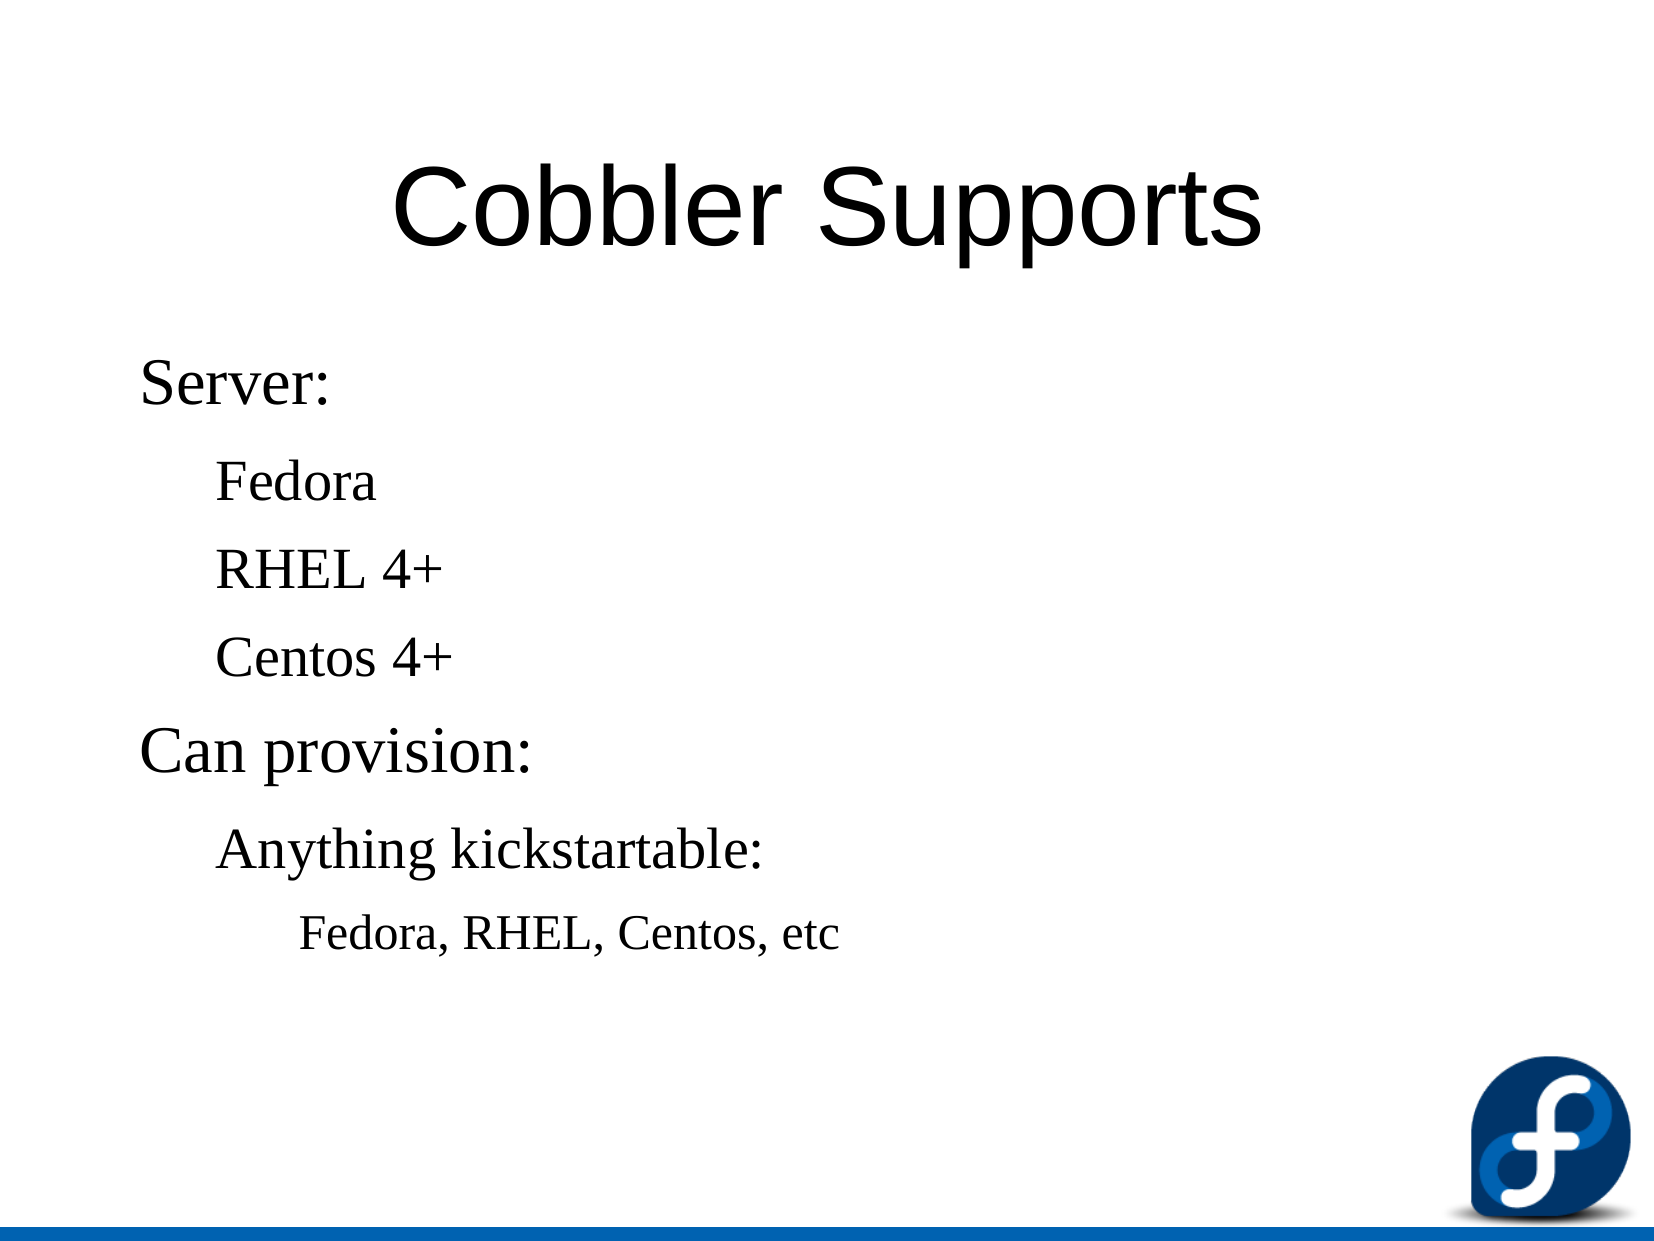

# Cobbler Supports
Server:
Fedora
RHEL 4+
Centos 4+
Can provision:
Anything kickstartable:
Fedora, RHEL, Centos, etc